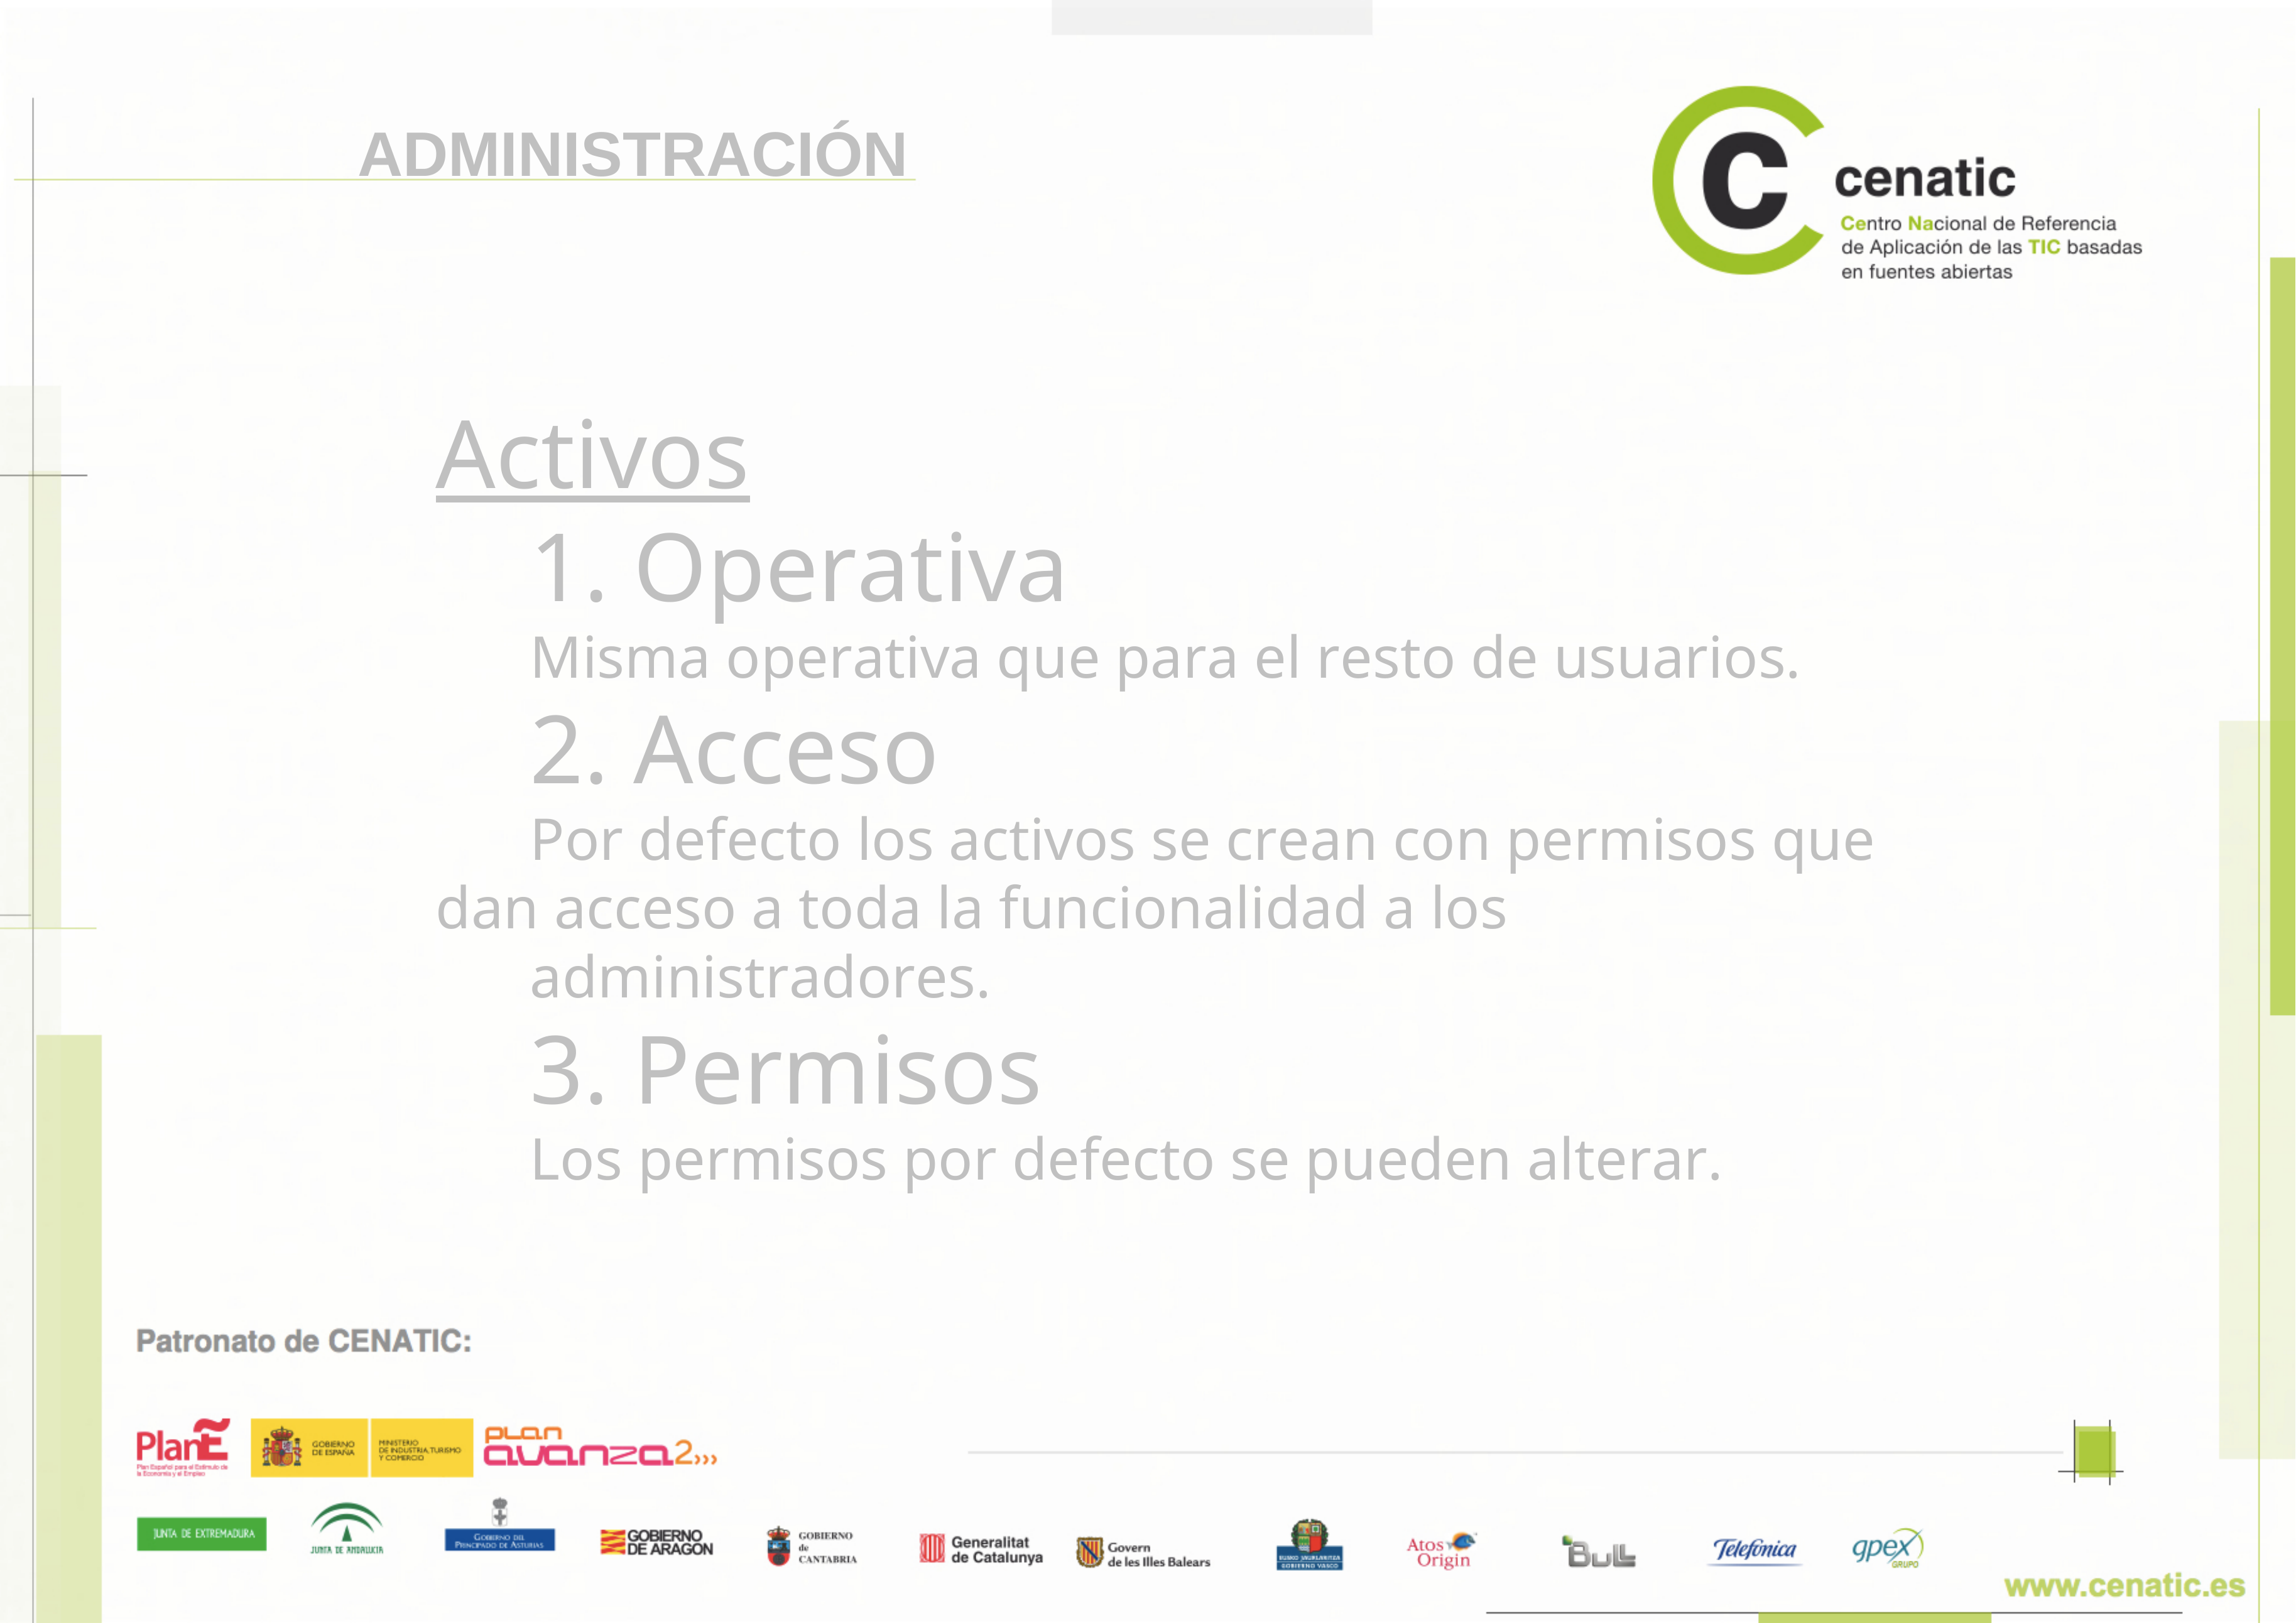

ADMINISTRACIÓN
Activos
	1. Operativa
	Misma operativa que para el resto de usuarios.
	2. Acceso
	Por defecto los activos se crean con permisos que 	dan acceso a toda la funcionalidad a los
	administradores.
	3. Permisos
	Los permisos por defecto se pueden alterar.